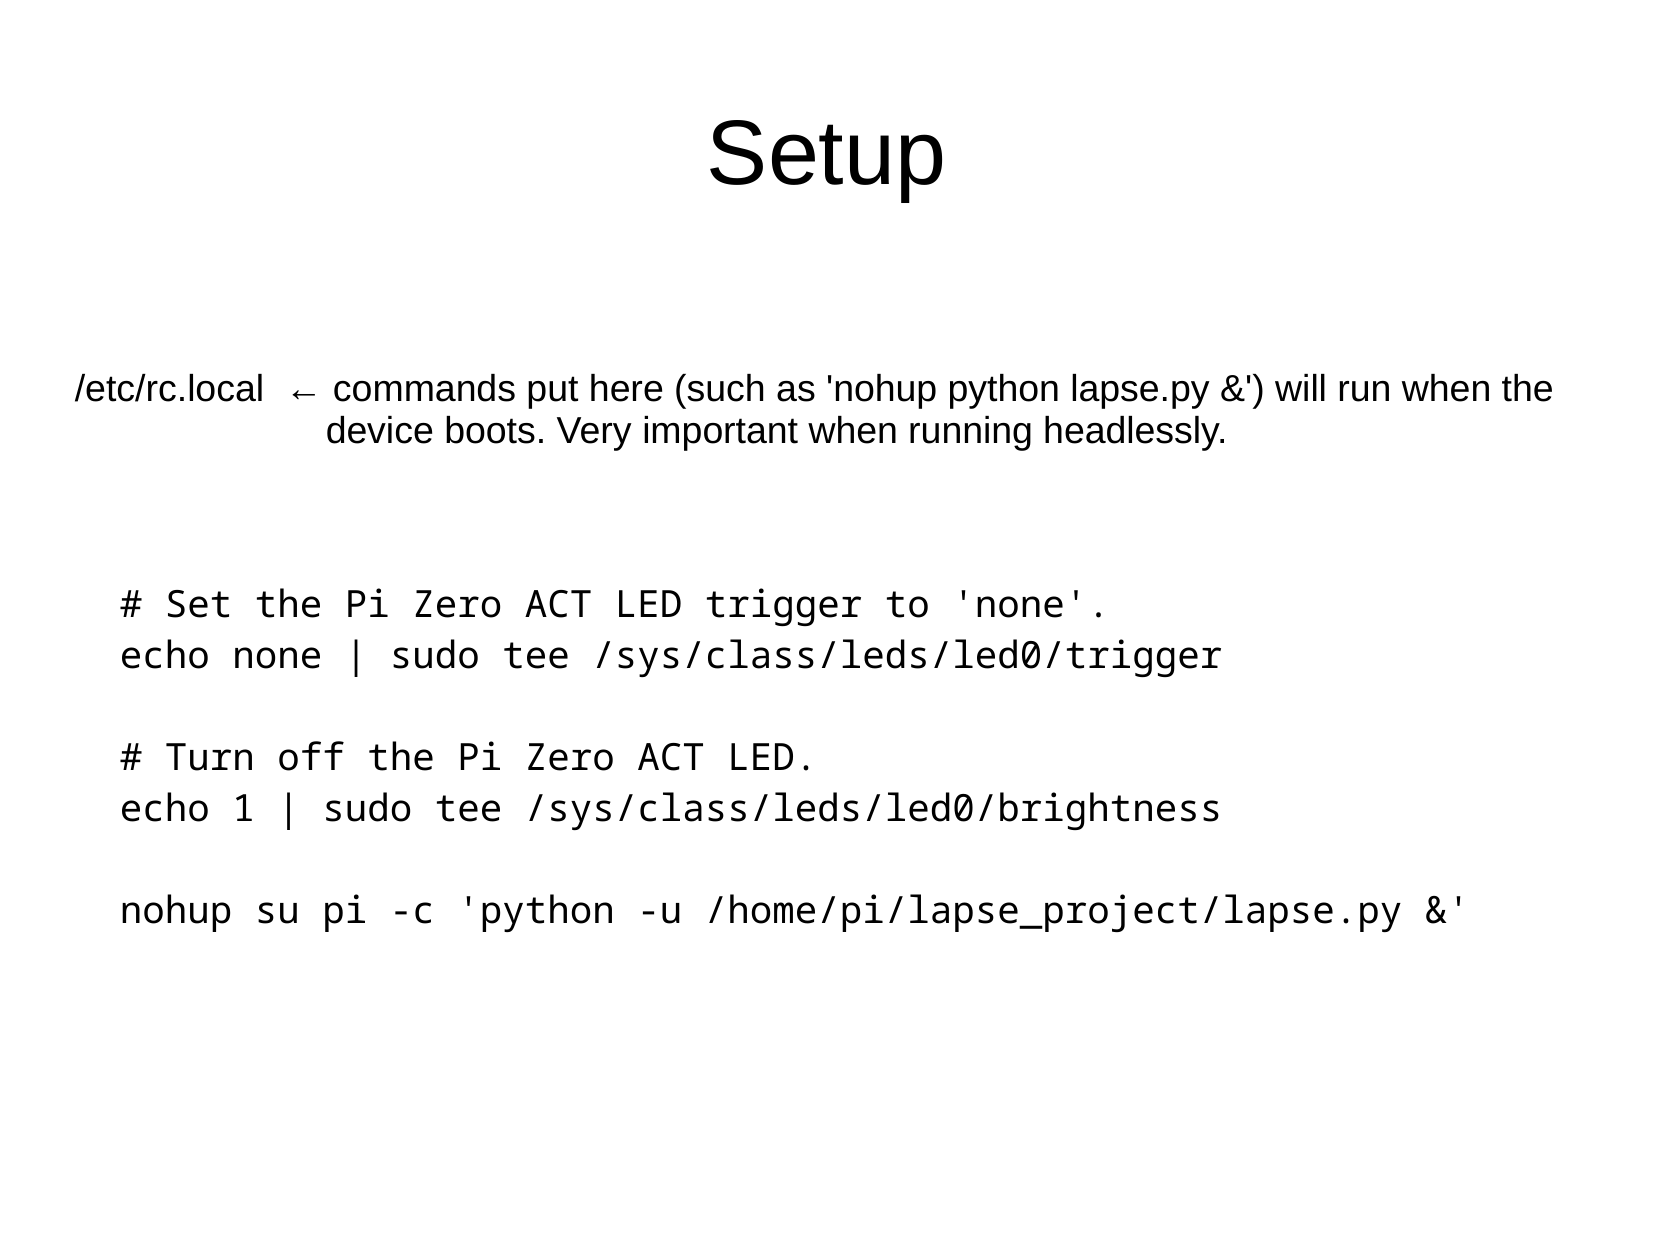

# Setup
/etc/rc.local ← commands put here (such as 'nohup python lapse.py &') will run when the device boots. Very important when running headlessly.
# Set the Pi Zero ACT LED trigger to 'none'.
echo none | sudo tee /sys/class/leds/led0/trigger
# Turn off the Pi Zero ACT LED.
echo 1 | sudo tee /sys/class/leds/led0/brightness
nohup su pi -c 'python -u /home/pi/lapse_project/lapse.py &'